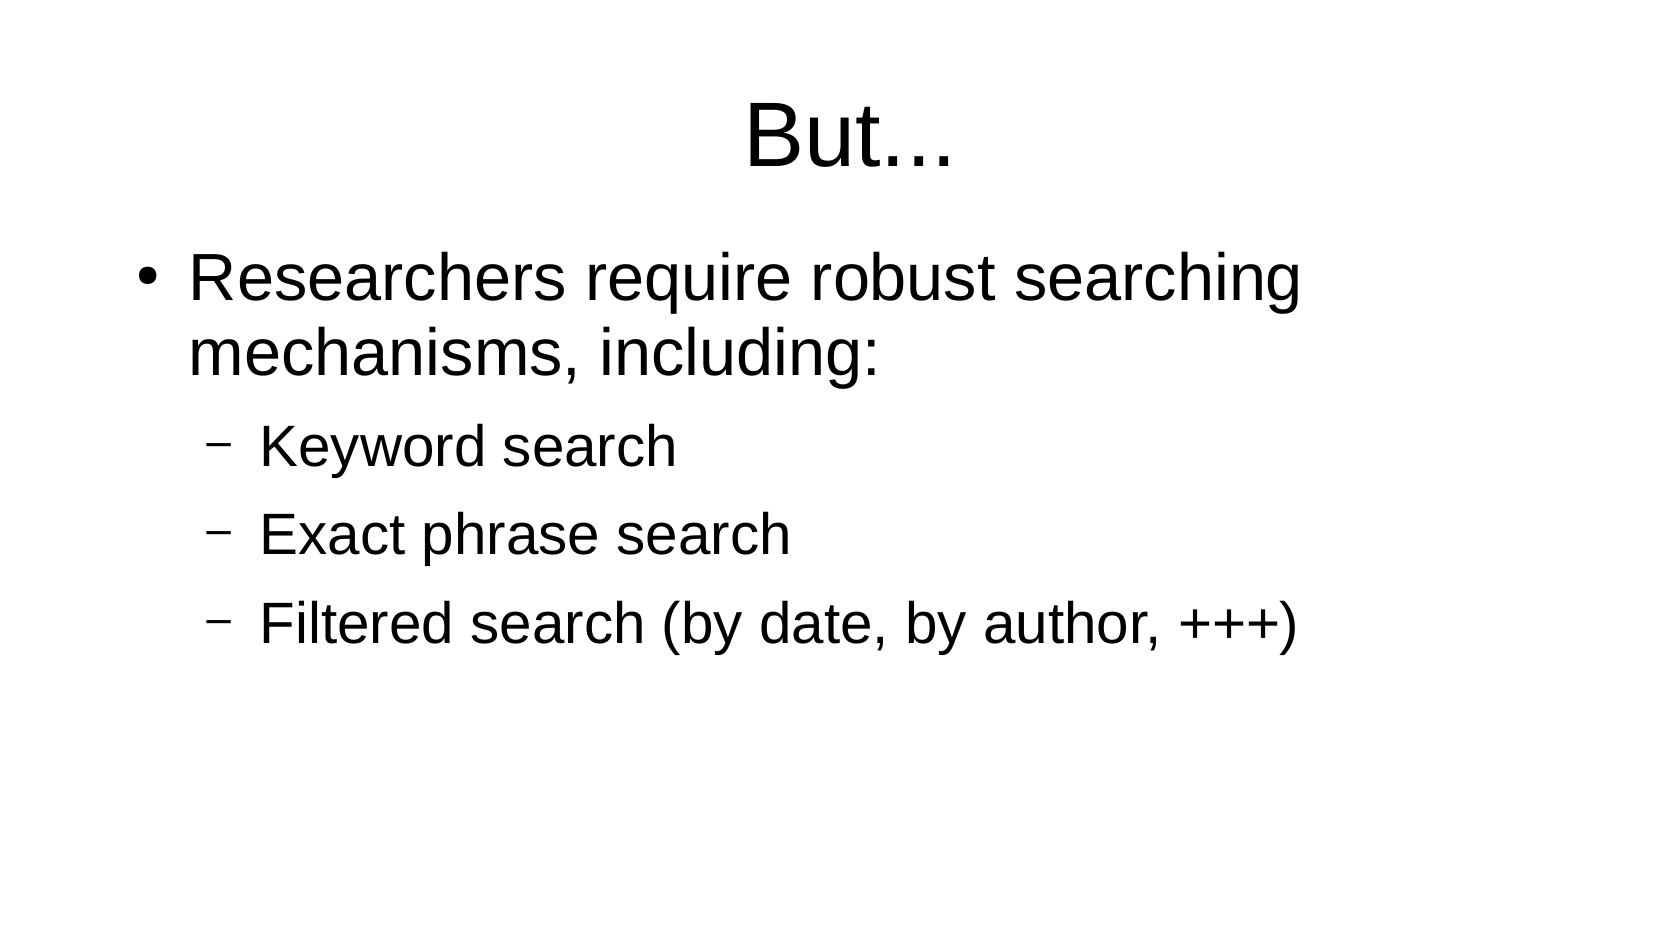

# But...
Researchers require robust searching mechanisms, including:
Keyword search
Exact phrase search
Filtered search (by date, by author, +++)